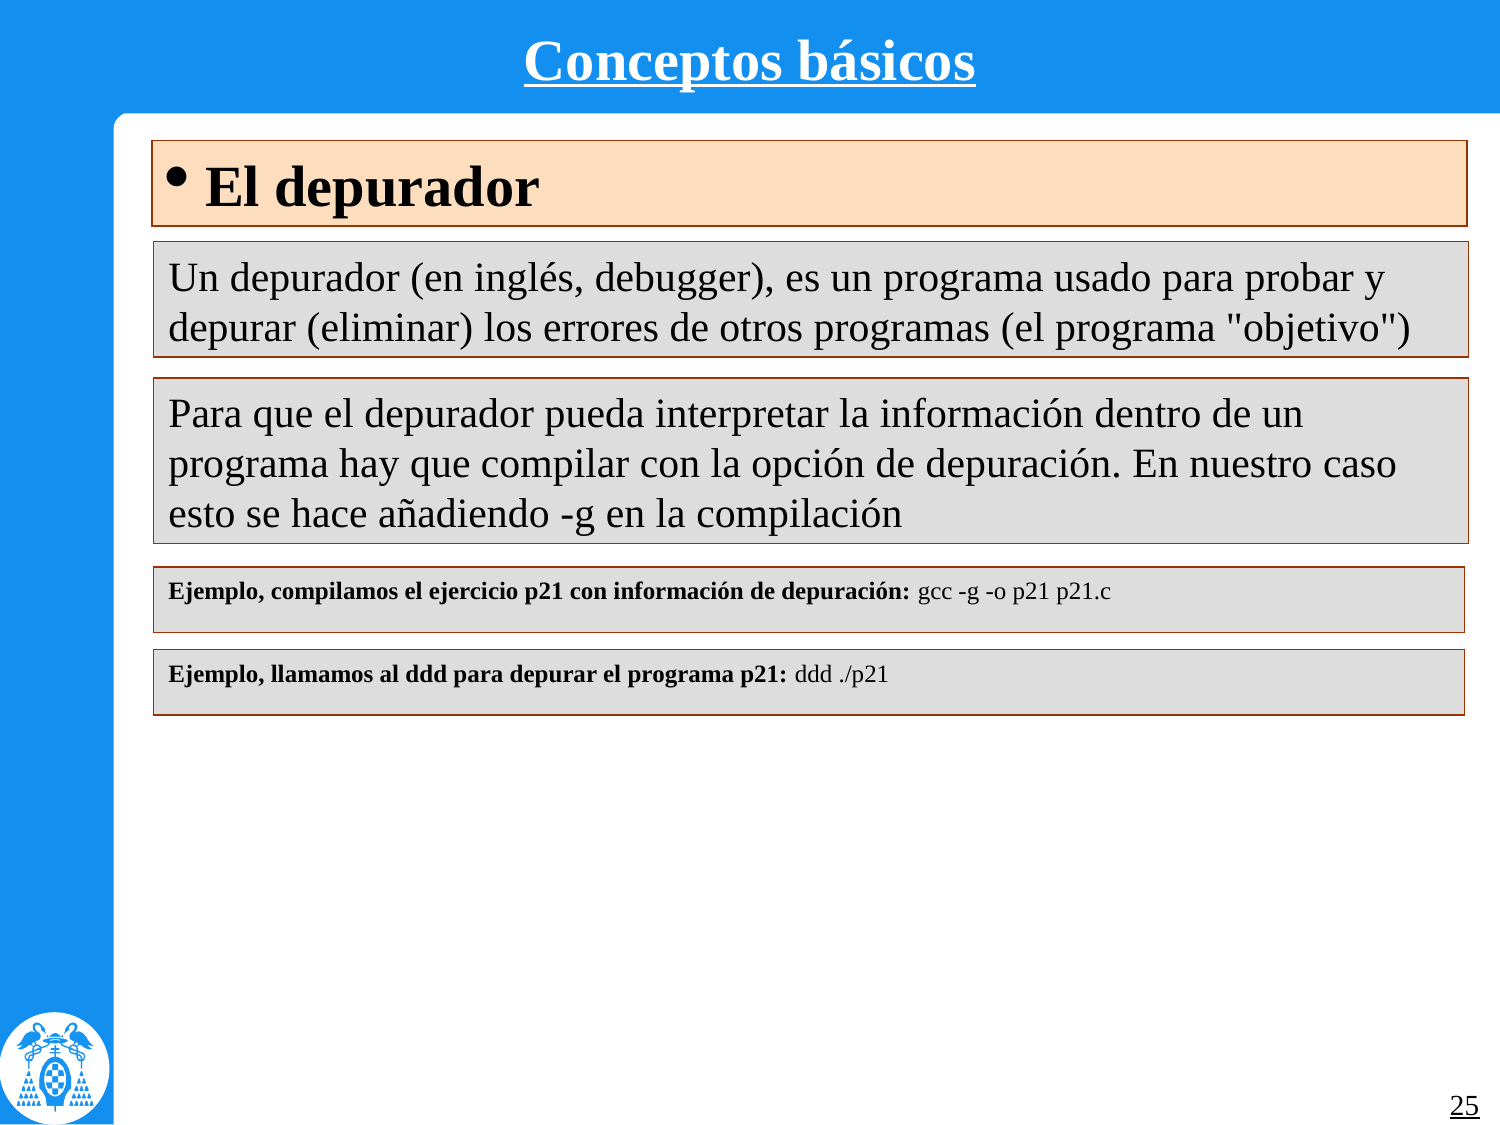

Conceptos básicos
 El depurador
Un depurador (en inglés, debugger), es un programa usado para probar y depurar (eliminar) los errores de otros programas (el programa "objetivo")
Para que el depurador pueda interpretar la información dentro de un programa hay que compilar con la opción de depuración. En nuestro caso esto se hace añadiendo -g en la compilación
Ejemplo, compilamos el ejercicio p21 con información de depuración: gcc -g -o p21 p21.c
Ejemplo, llamamos al ddd para depurar el programa p21: ddd ./p21